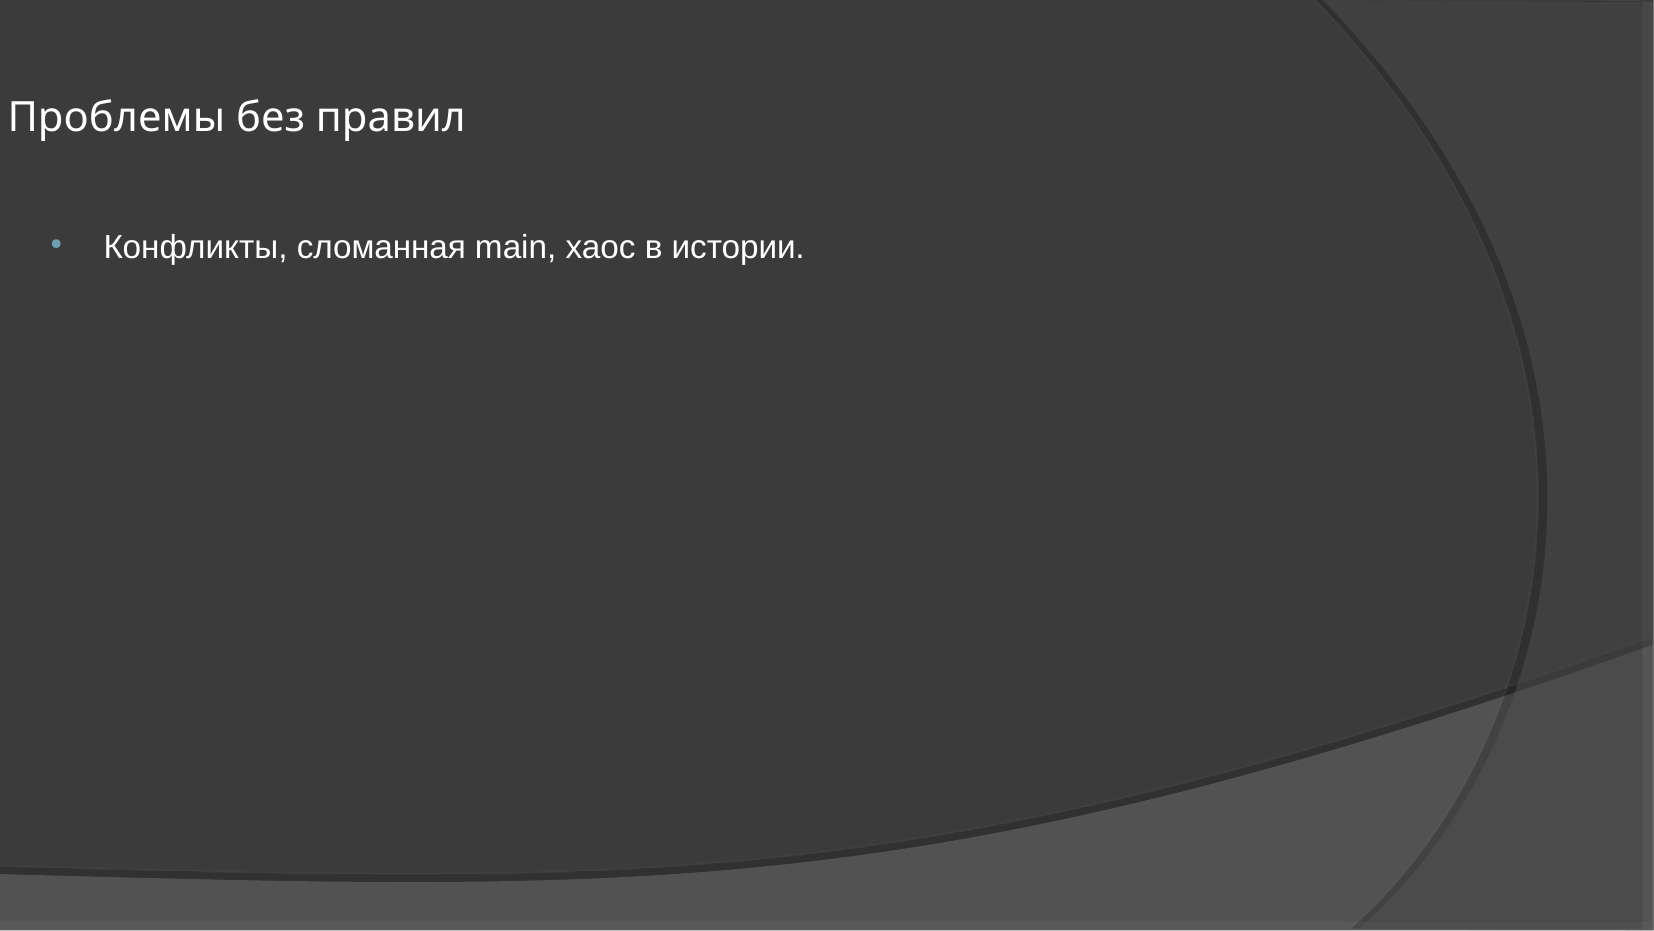

# Проблемы без правил
Конфликты, сломанная main, хаос в истории.